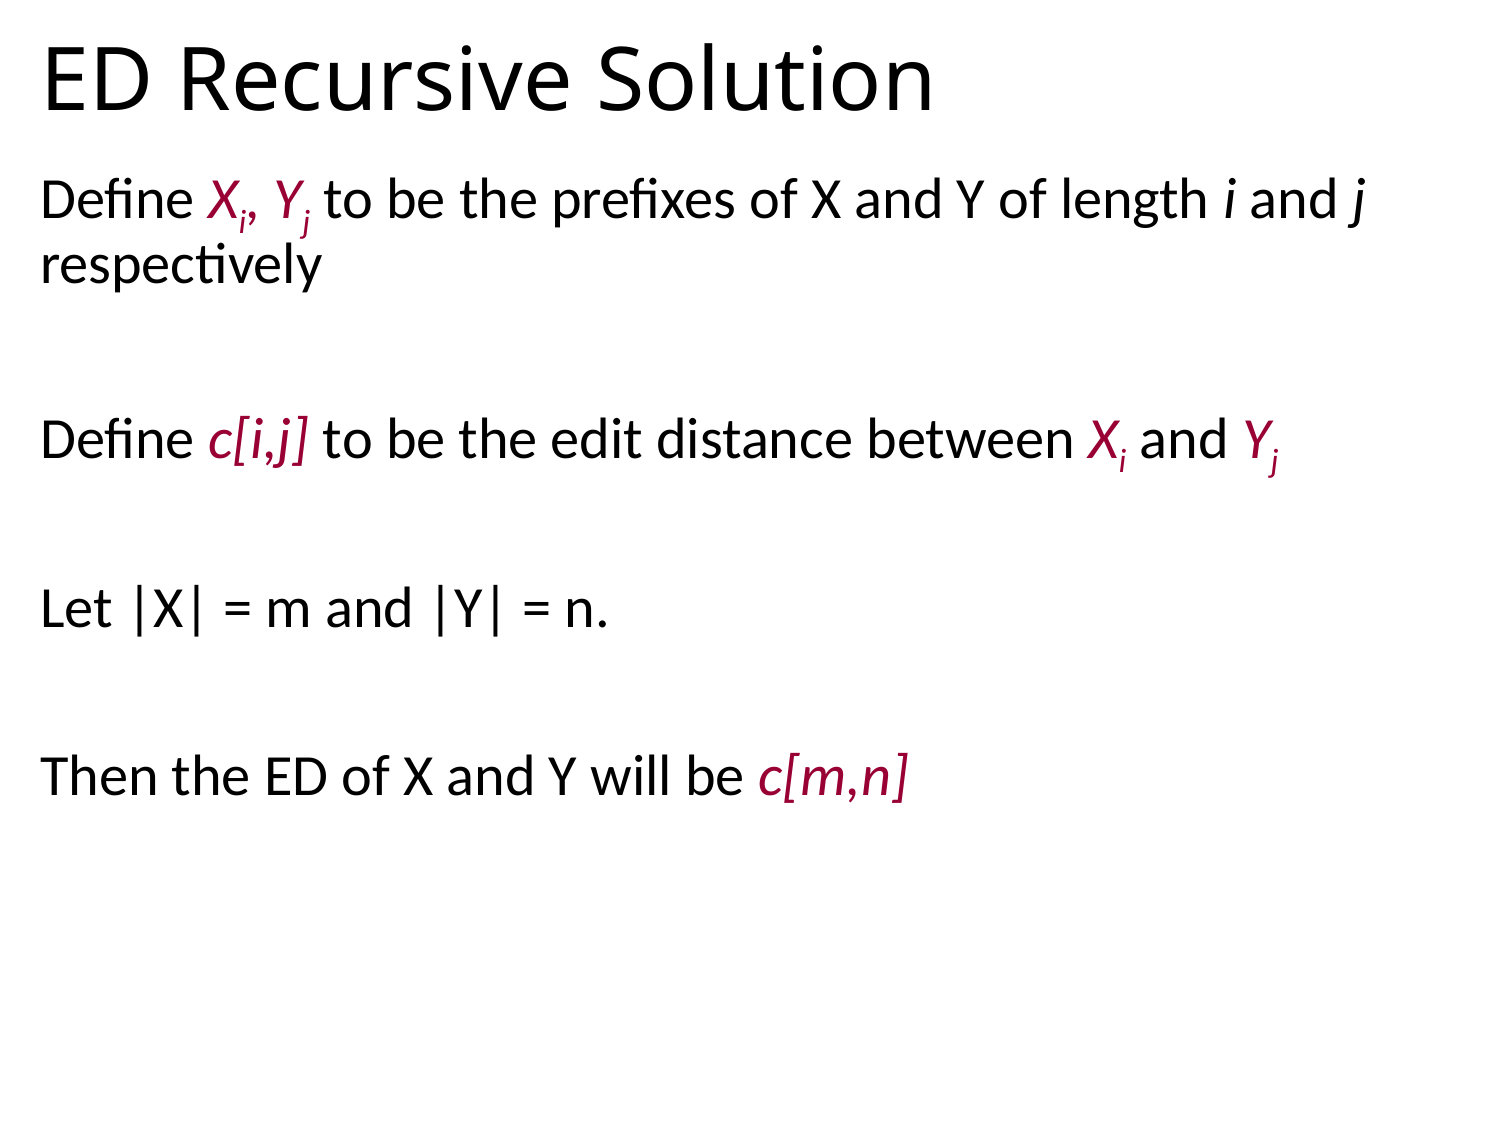

# ED Recursive Solution
Define Xi, Yj to be the prefixes of X and Y of length i and j respectively
Define c[i,j] to be the edit distance between Xi and Yj
Let |X| = m and |Y| = n.
Then the ED of X and Y will be c[m,n]